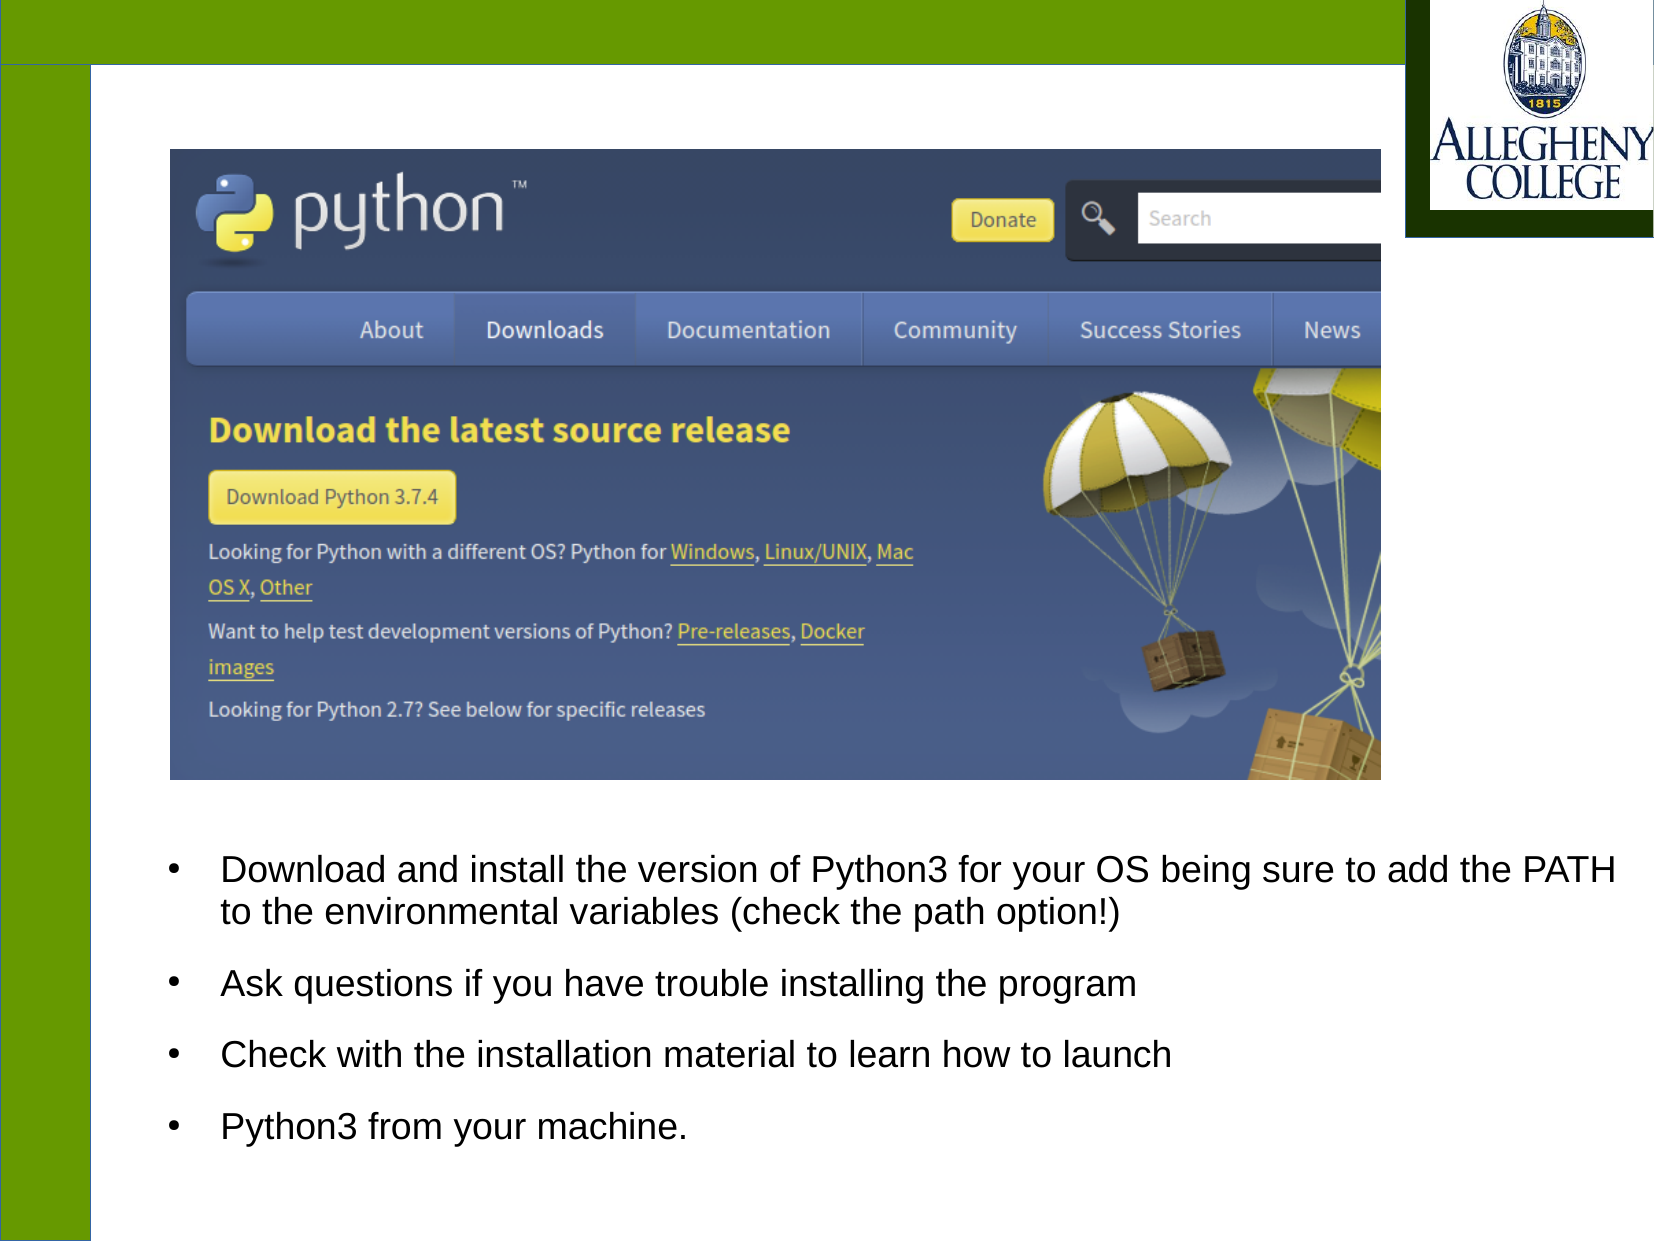

# Download and install the version of Python3 for your OS being sure to add the PATH to the environmental variables (check the path option!)
Ask questions if you have trouble installing the program
Check with the installation material to learn how to launch
Python3 from your machine.